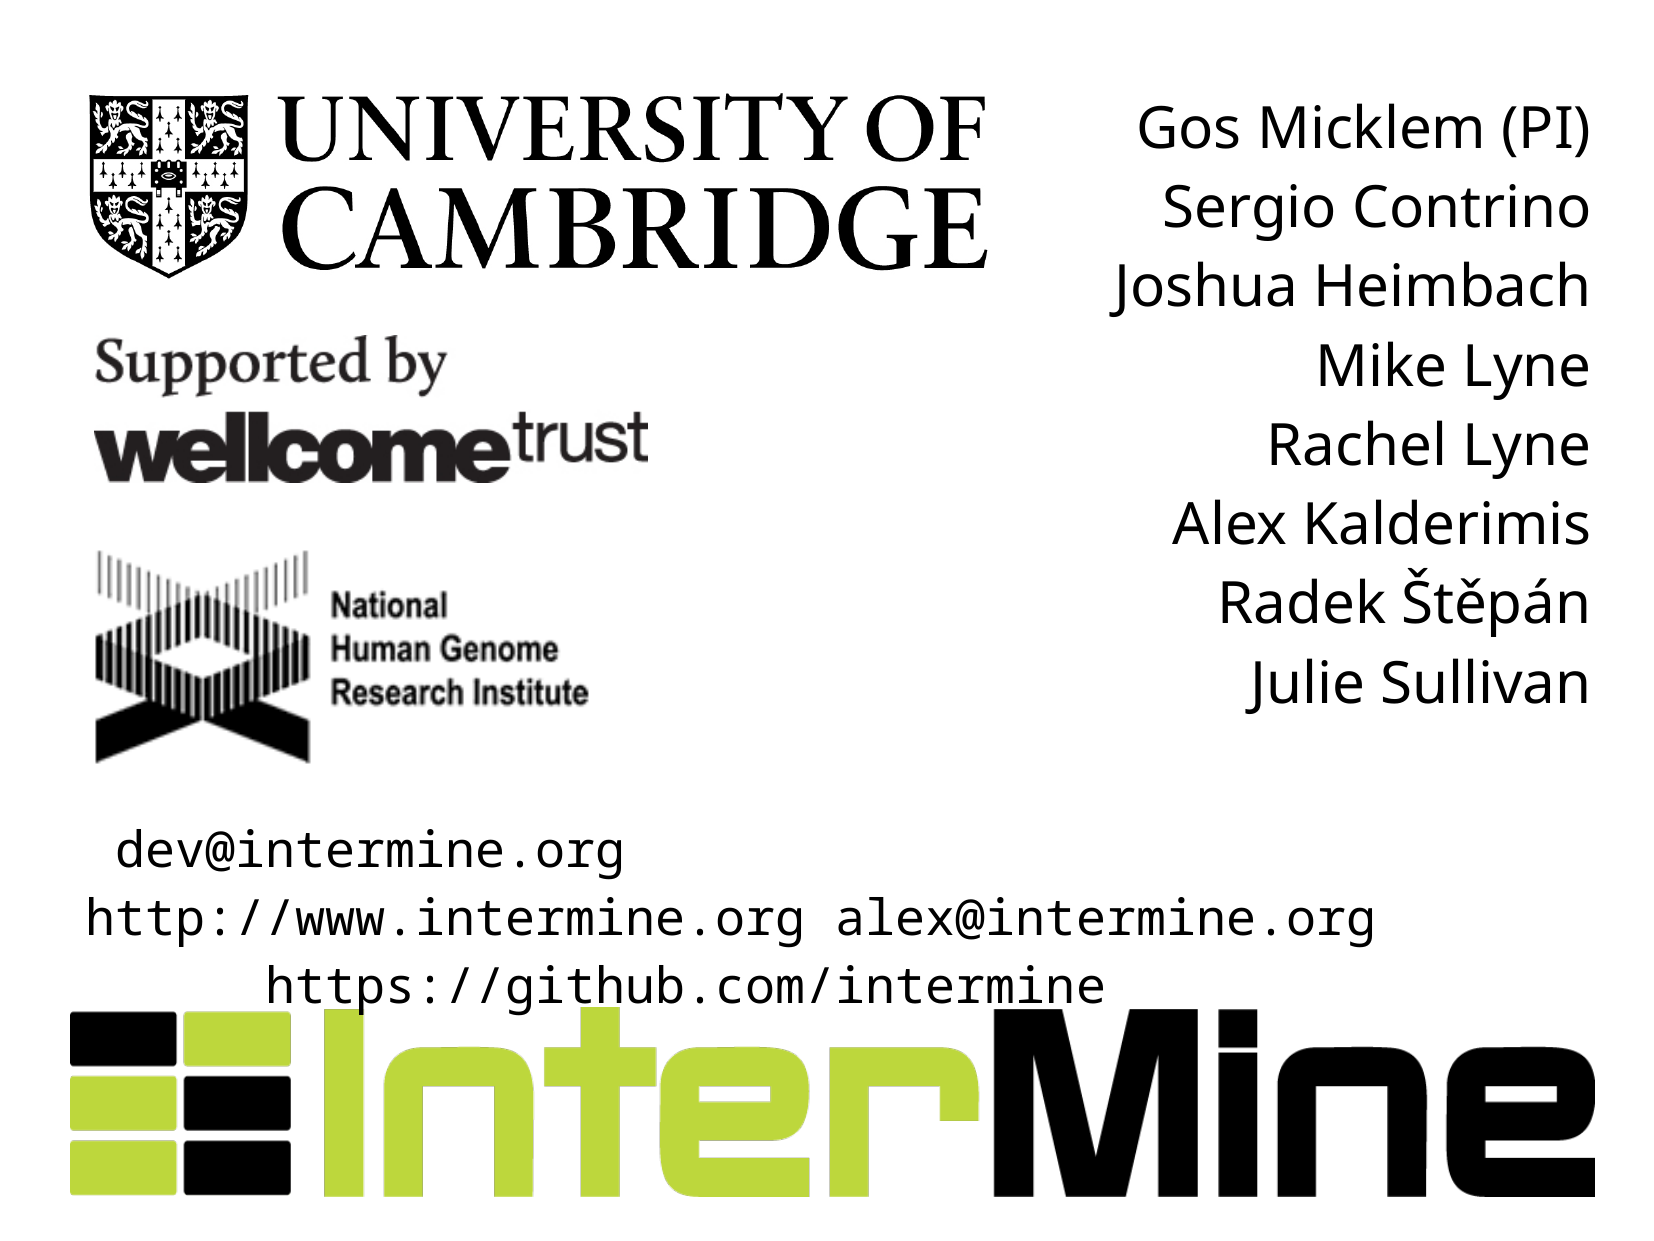

Gos Micklem (PI)
Sergio Contrino
Joshua Heimbach
Mike Lyne
Rachel Lyne
Alex Kalderimis
Radek Štěpán
Julie Sullivan
 dev@intermine.org http://www.intermine.org alex@intermine.org https://github.com/intermine